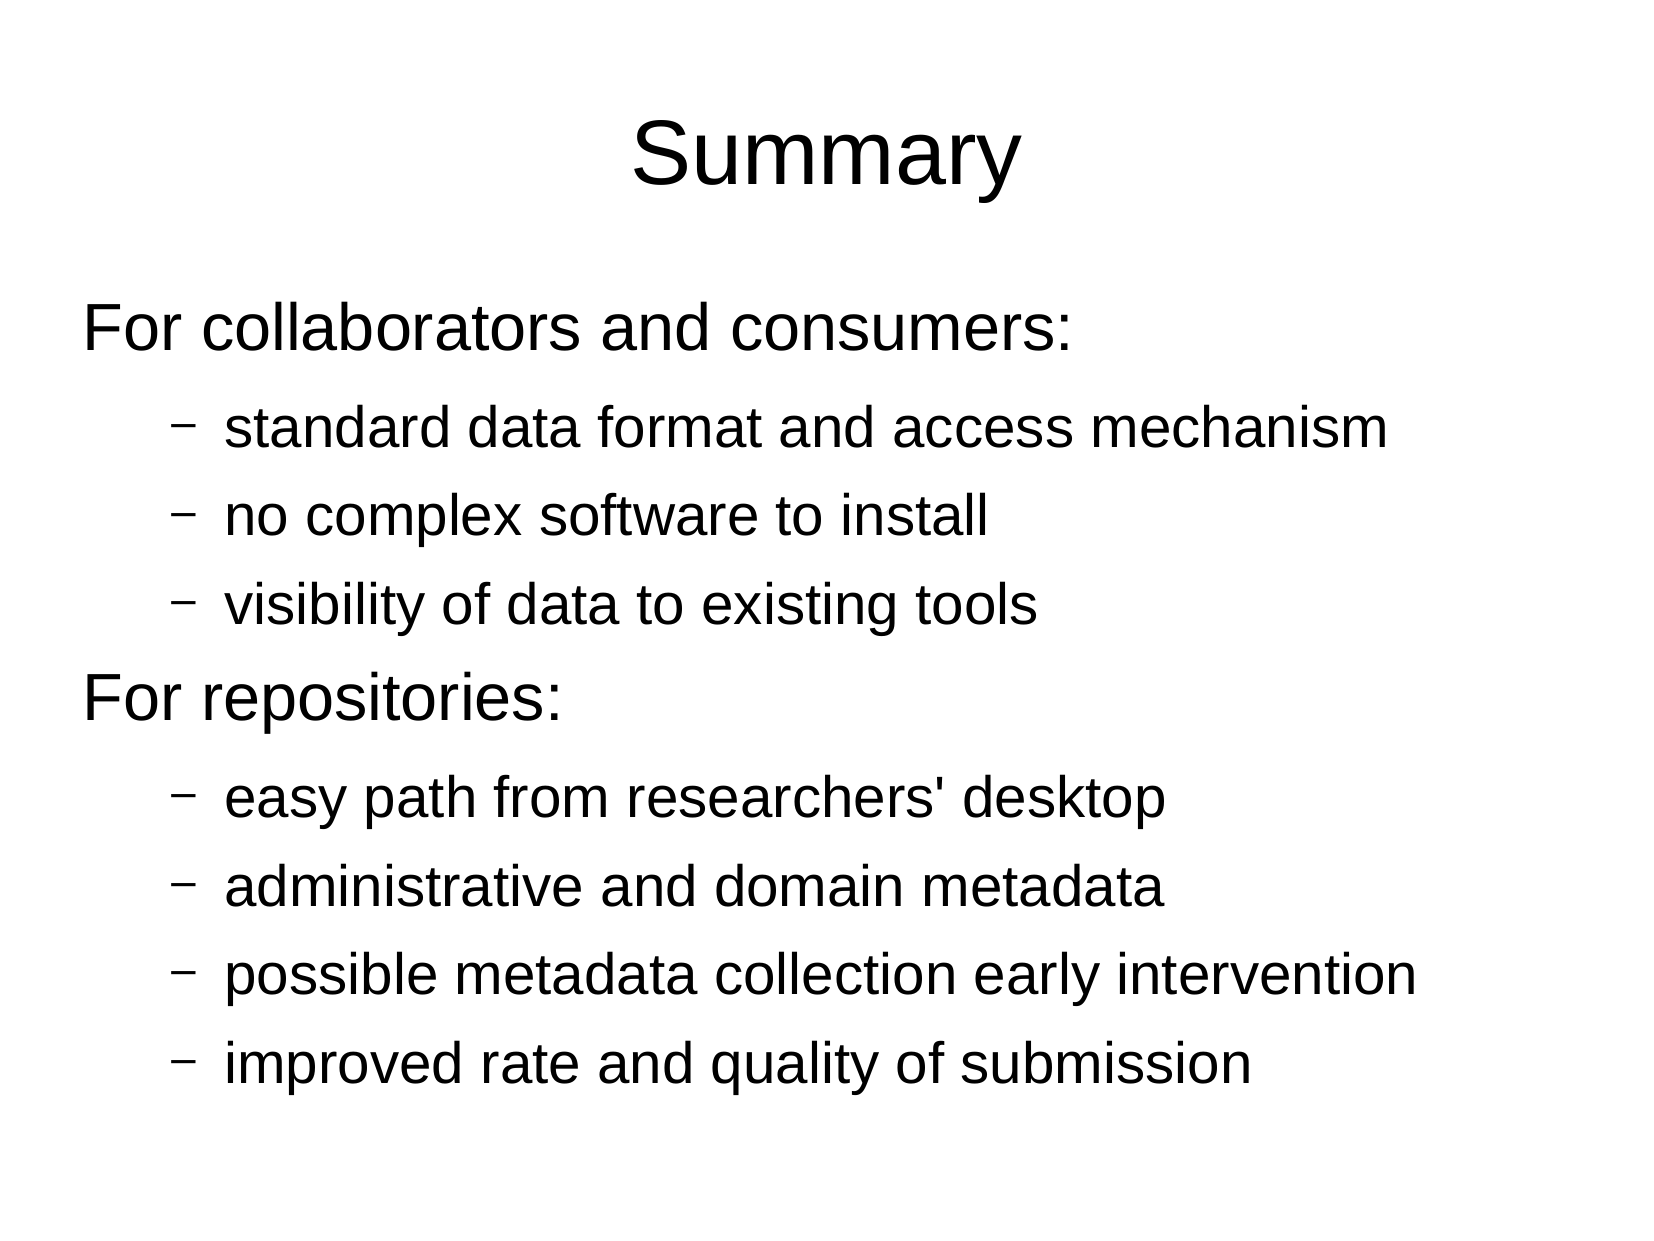

# Summary
For collaborators and consumers:
standard data format and access mechanism
no complex software to install
visibility of data to existing tools
For repositories:
easy path from researchers' desktop
administrative and domain metadata
possible metadata collection early intervention
improved rate and quality of submission